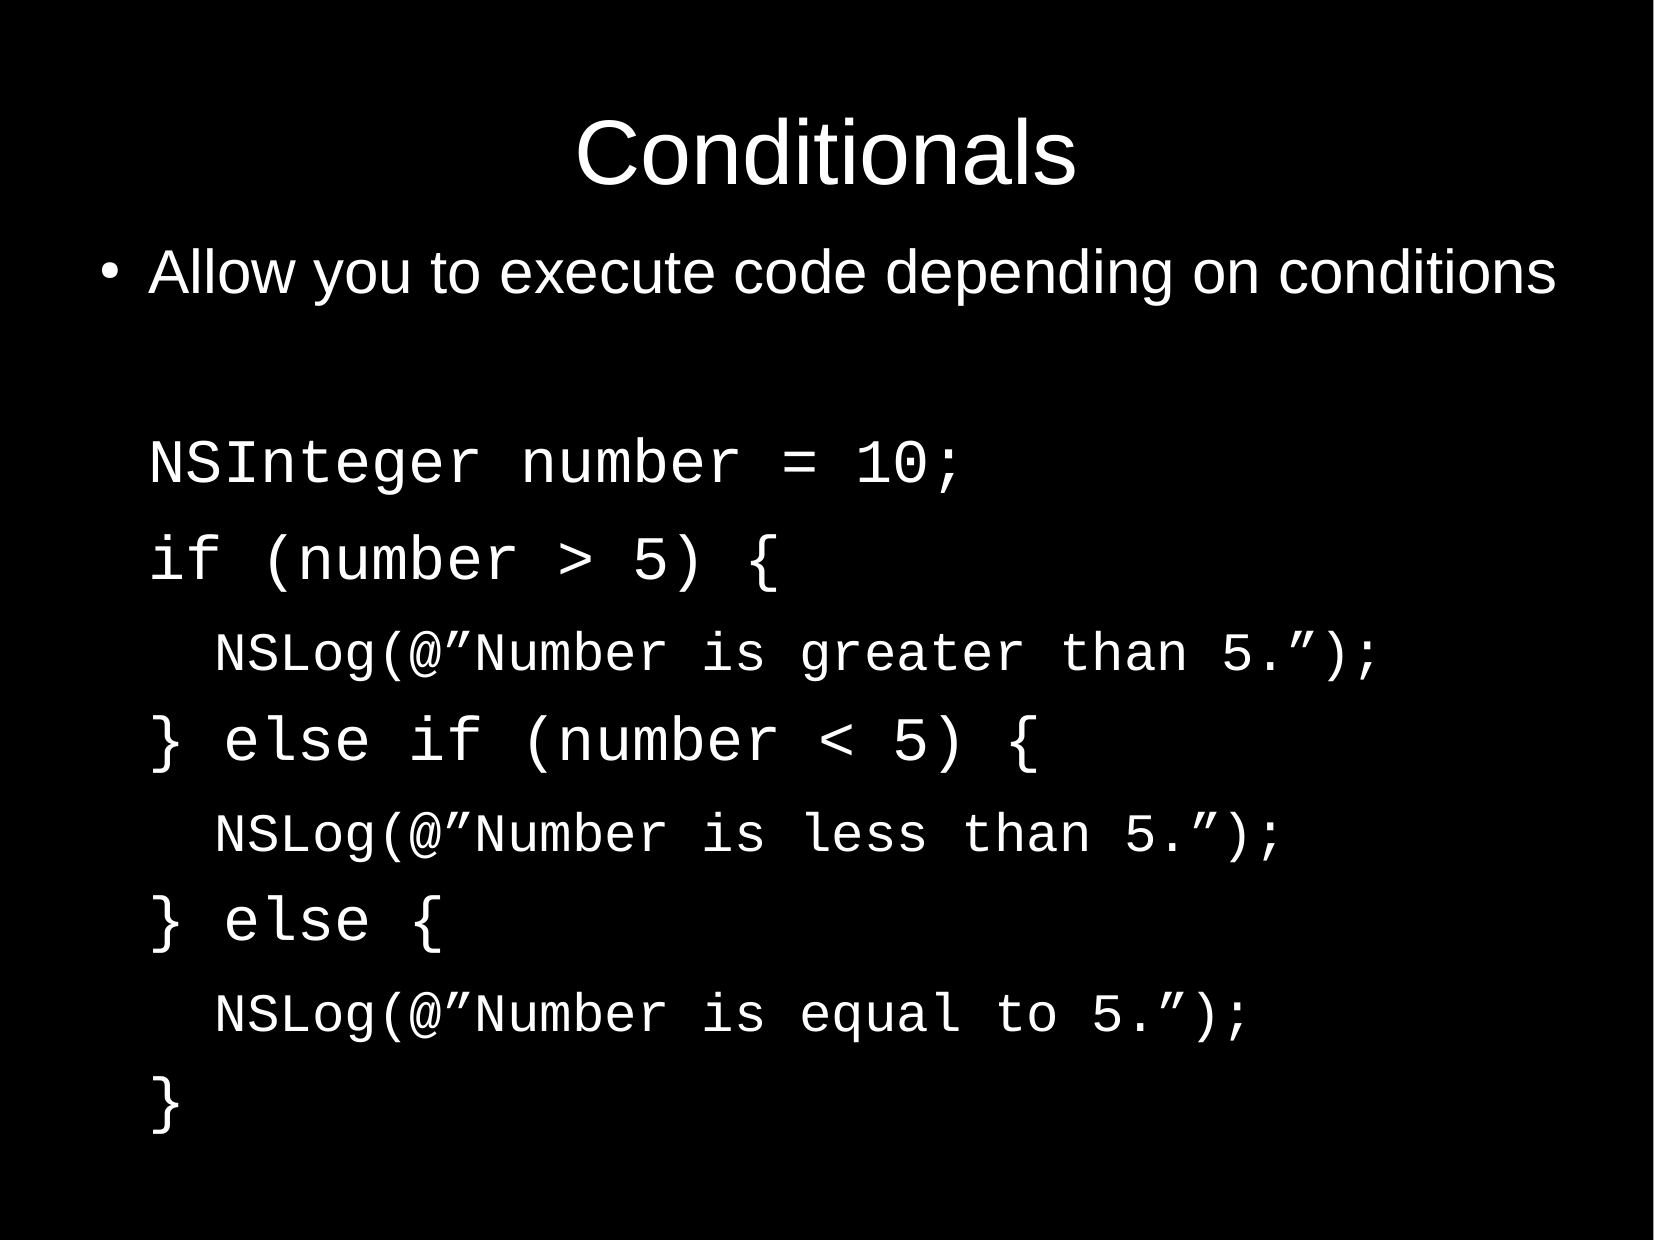

# Conditionals
Allow you to execute code depending on conditions
NSInteger number = 10;
if (number > 5) {
NSLog(@”Number is greater than 5.”);
} else if (number < 5) {
NSLog(@”Number is less than 5.”);
} else {
NSLog(@”Number is equal to 5.”);
}